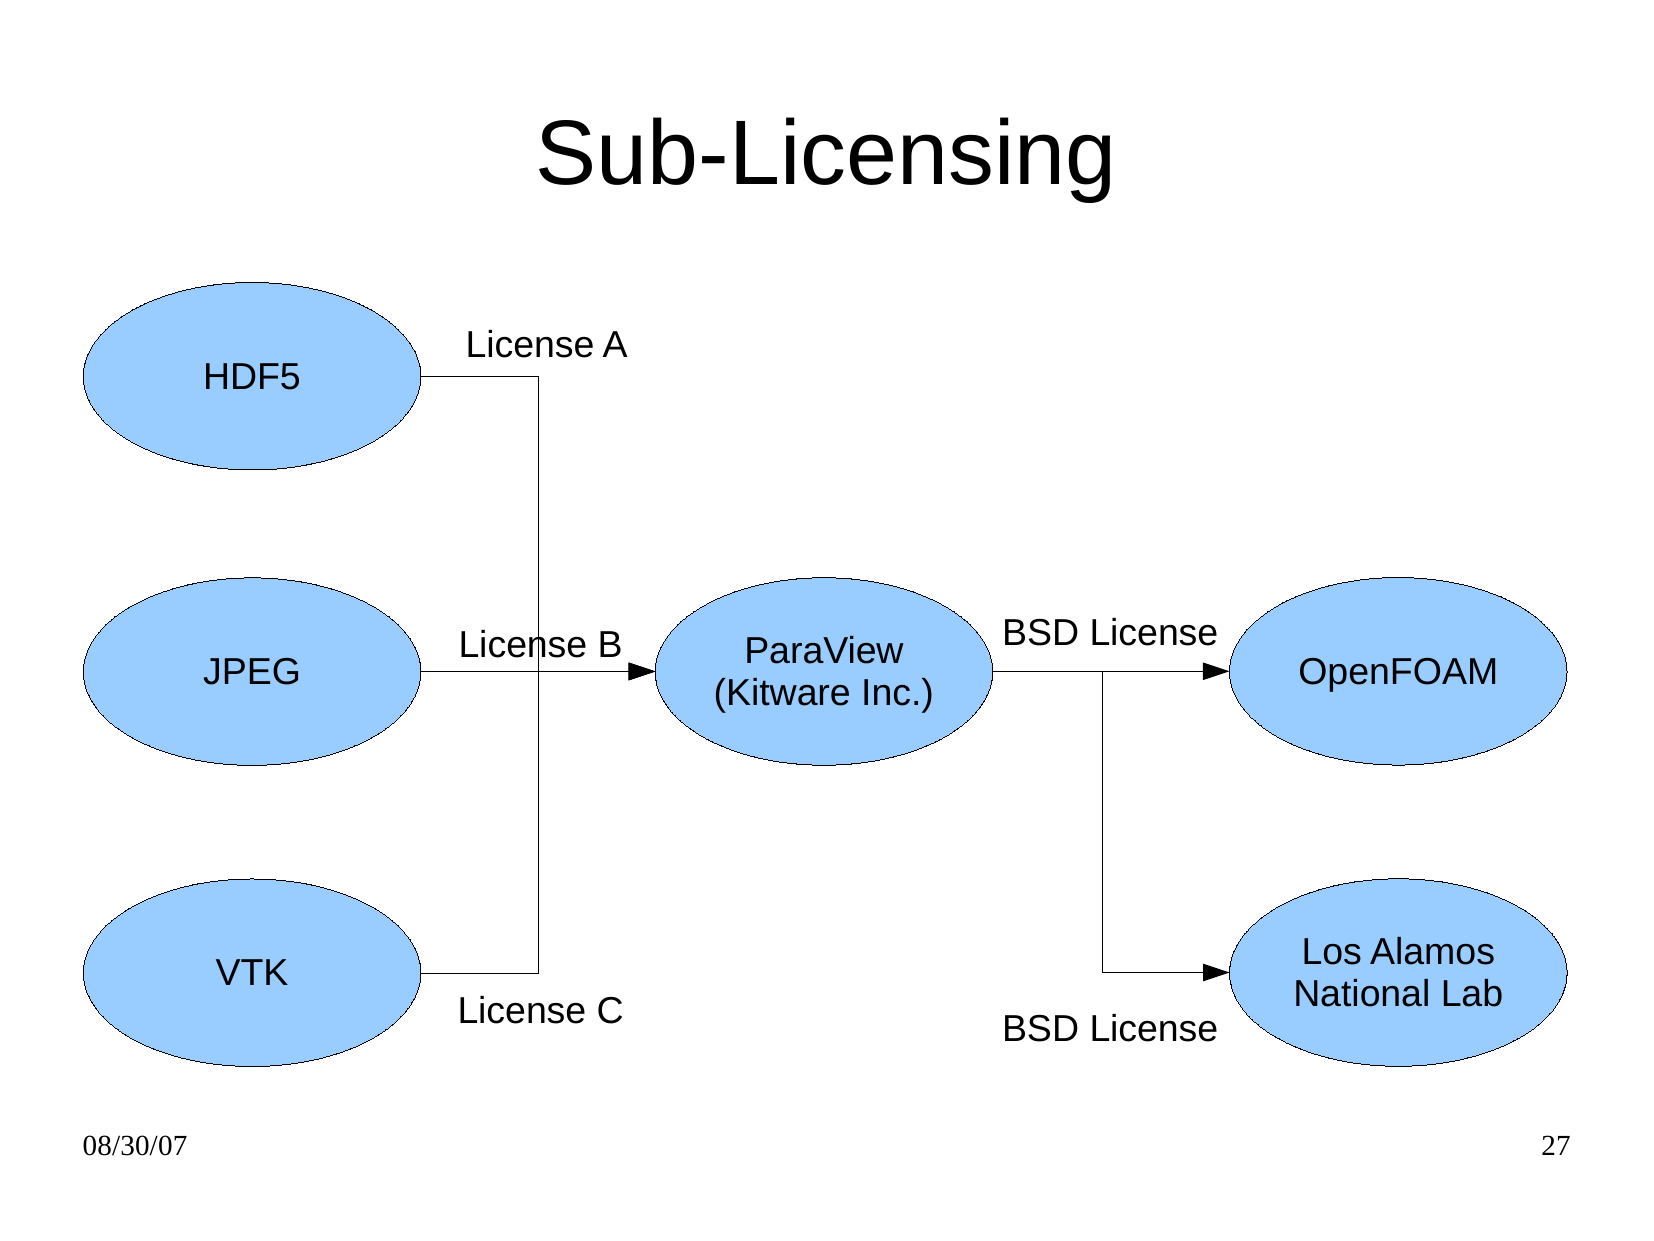

# Sub-Licensing
HDF5
 License A
OpenFOAM
ParaView
(Kitware Inc.)
JPEG
BSD License
 License B
Los Alamos
National Lab
VTK
 License C
BSD License
08/30/07
27